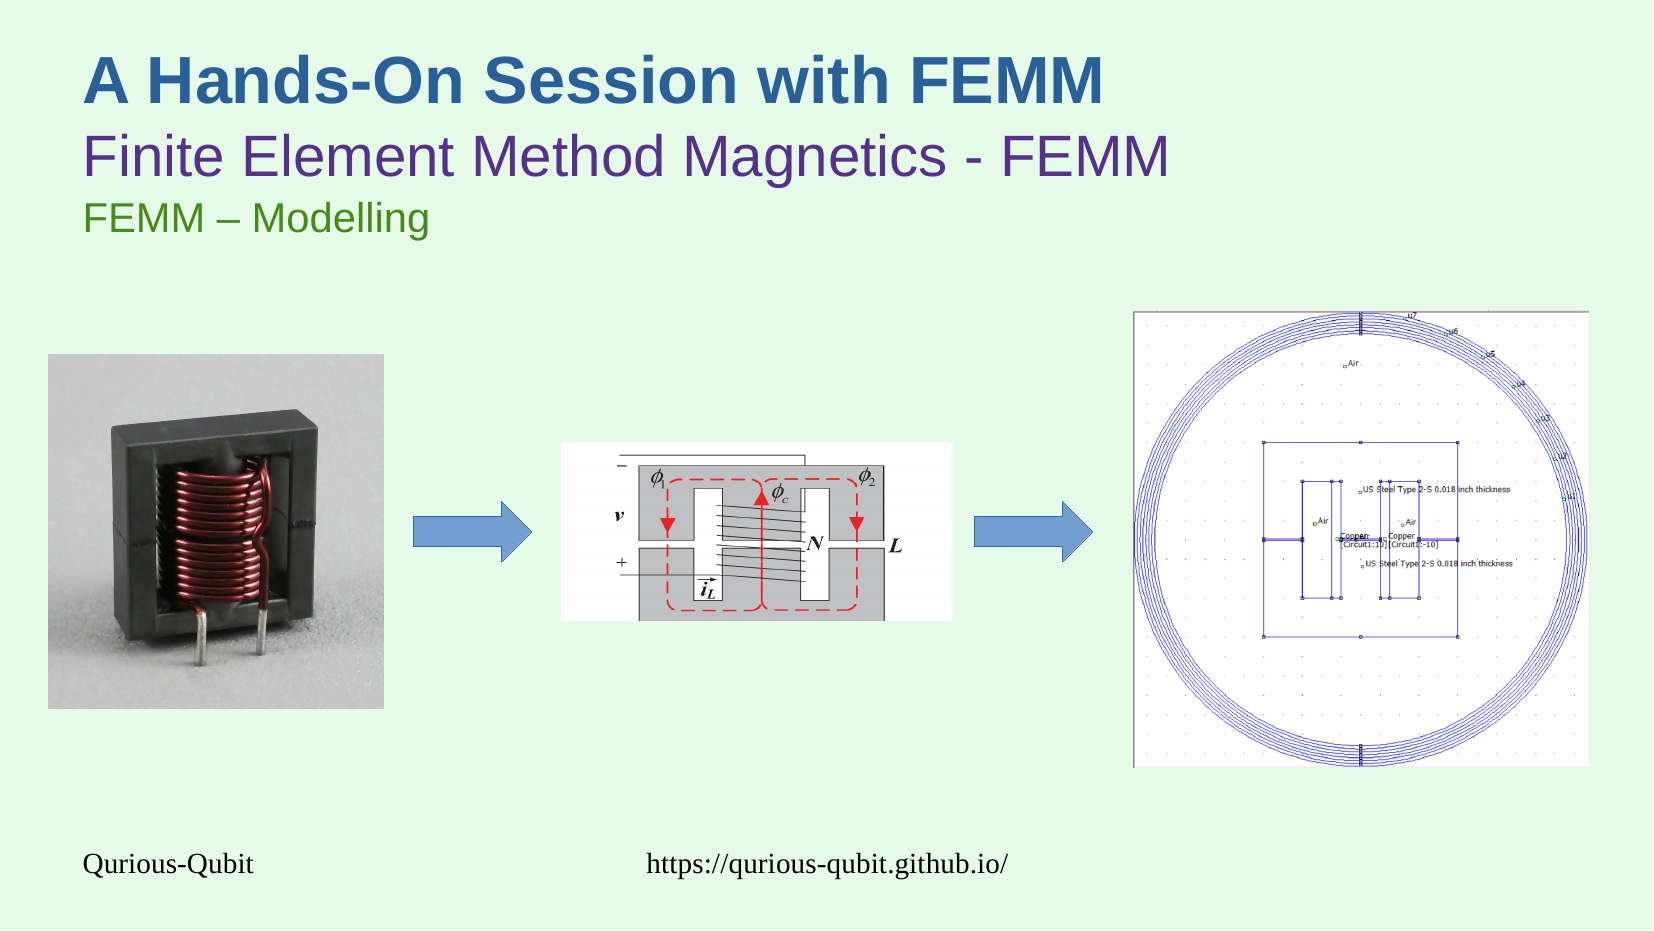

# A Hands-On Session with FEMM
Finite Element Method Magnetics - FEMM
FEMM – Modelling
Qurious-Qubit
https://qurious-qubit.github.io/